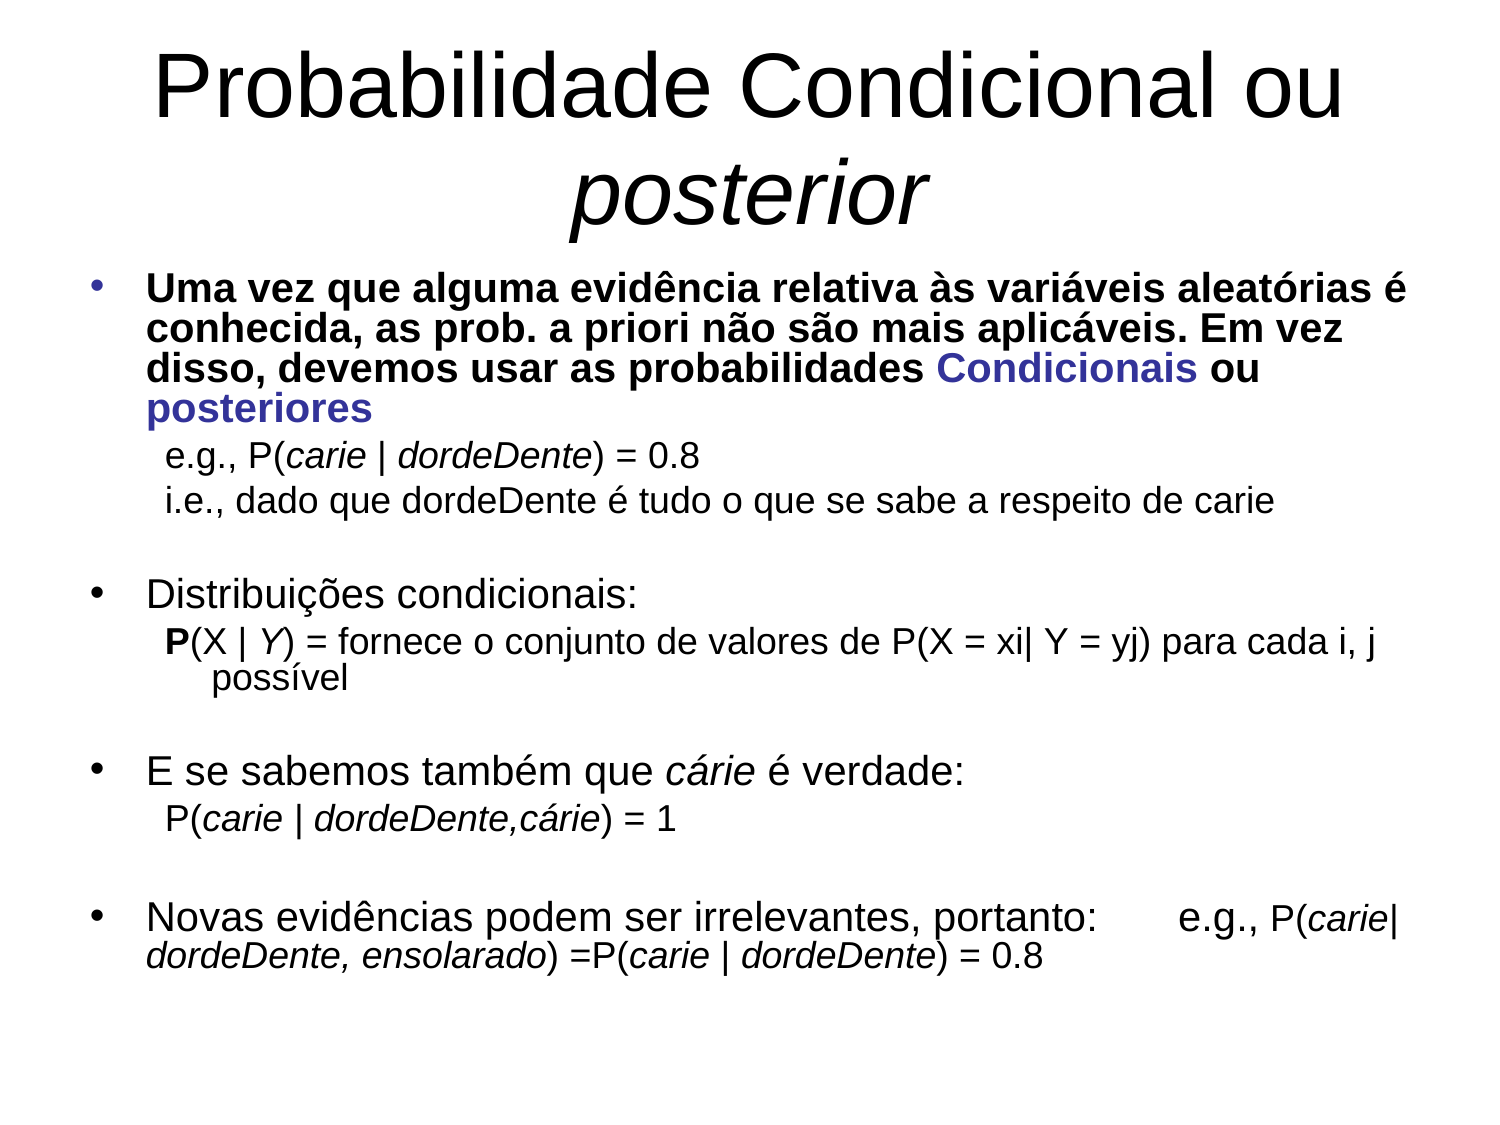

# Probabilidade Condicional ou posterior
Uma vez que alguma evidência relativa às variáveis aleatórias é conhecida, as prob. a priori não são mais aplicáveis. Em vez disso, devemos usar as probabilidades Condicionais ou posteriores
e.g., P(carie | dordeDente) = 0.8
i.e., dado que dordeDente é tudo o que se sabe a respeito de carie
Distribuições condicionais:
P(X | Y) = fornece o conjunto de valores de P(X = xi| Y = yj) para cada i, j possível
E se sabemos também que cárie é verdade:
P(carie | dordeDente,cárie) = 1
Novas evidências podem ser irrelevantes, portanto: e.g., P(carie|dordeDente, ensolarado) =P(carie | dordeDente) = 0.8